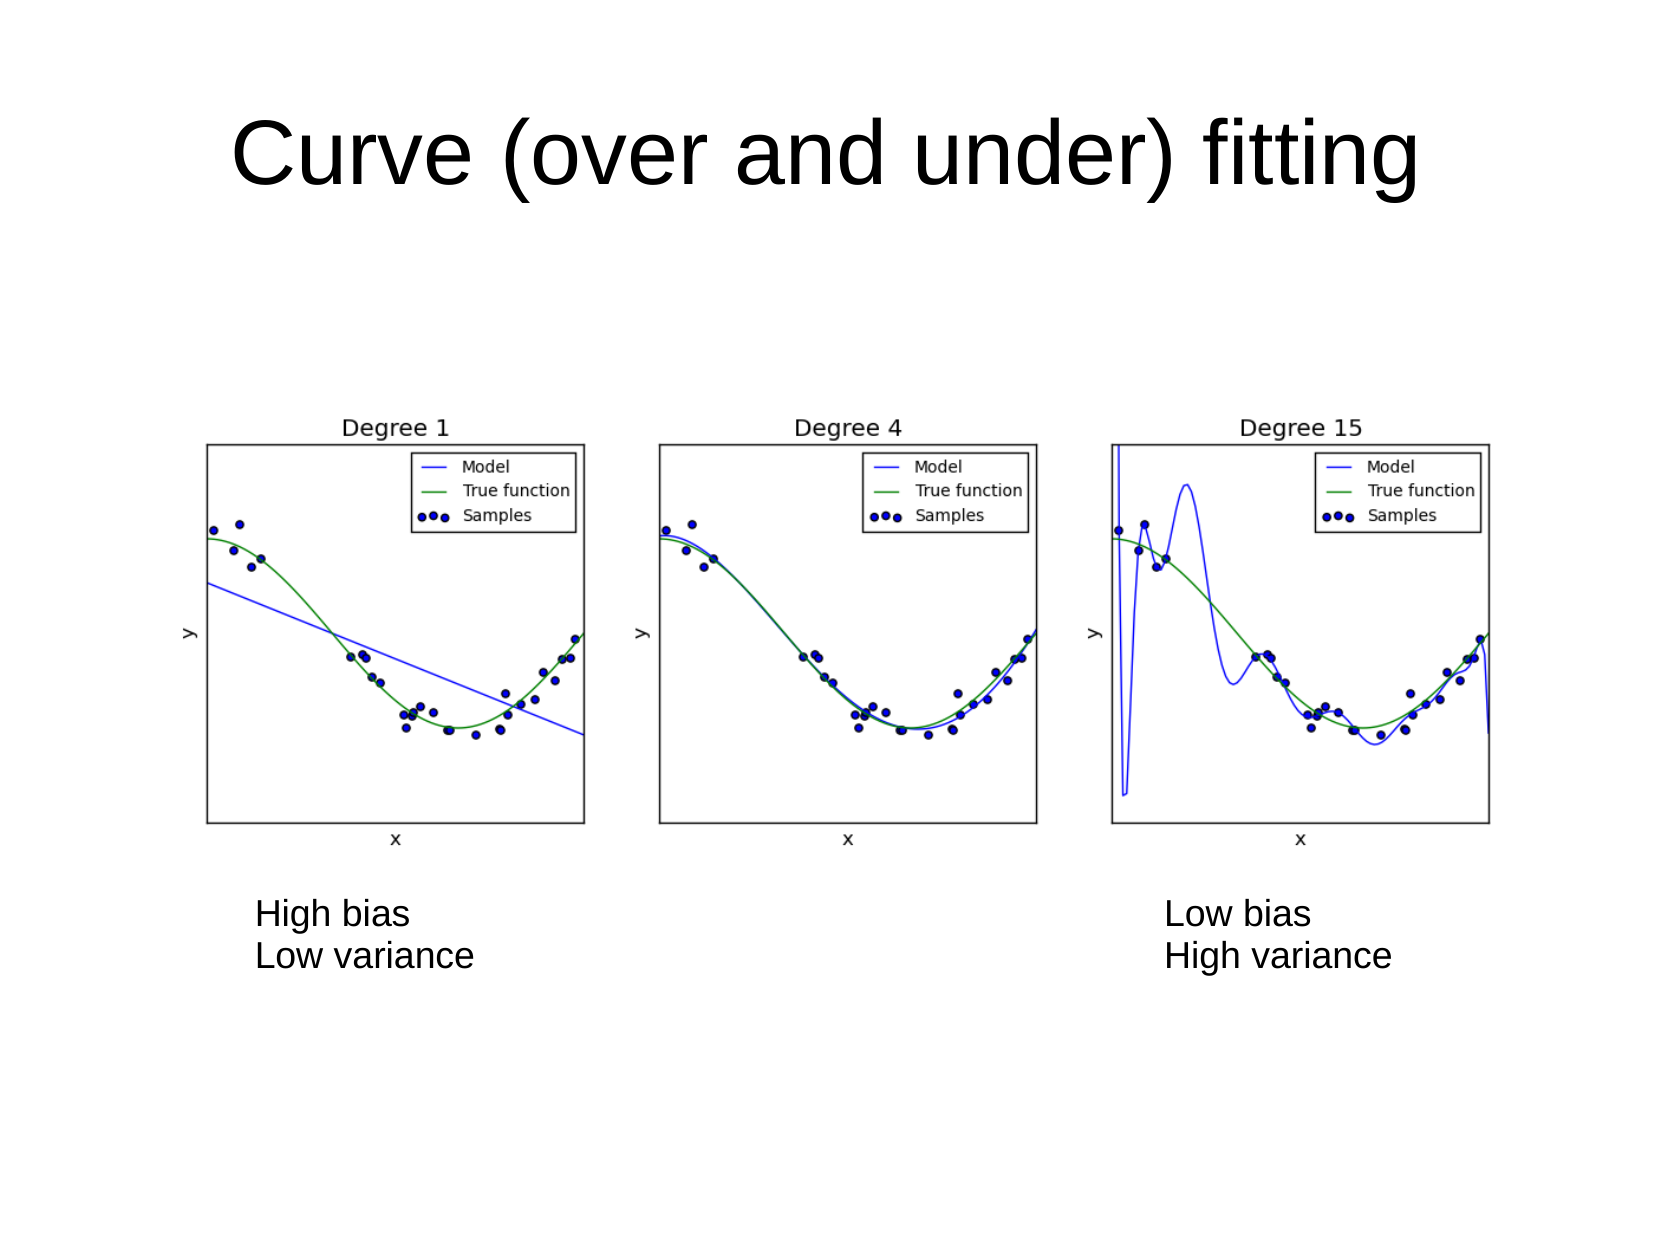

# Curve (over and under) fitting
High bias
Low variance
Low bias
High variance